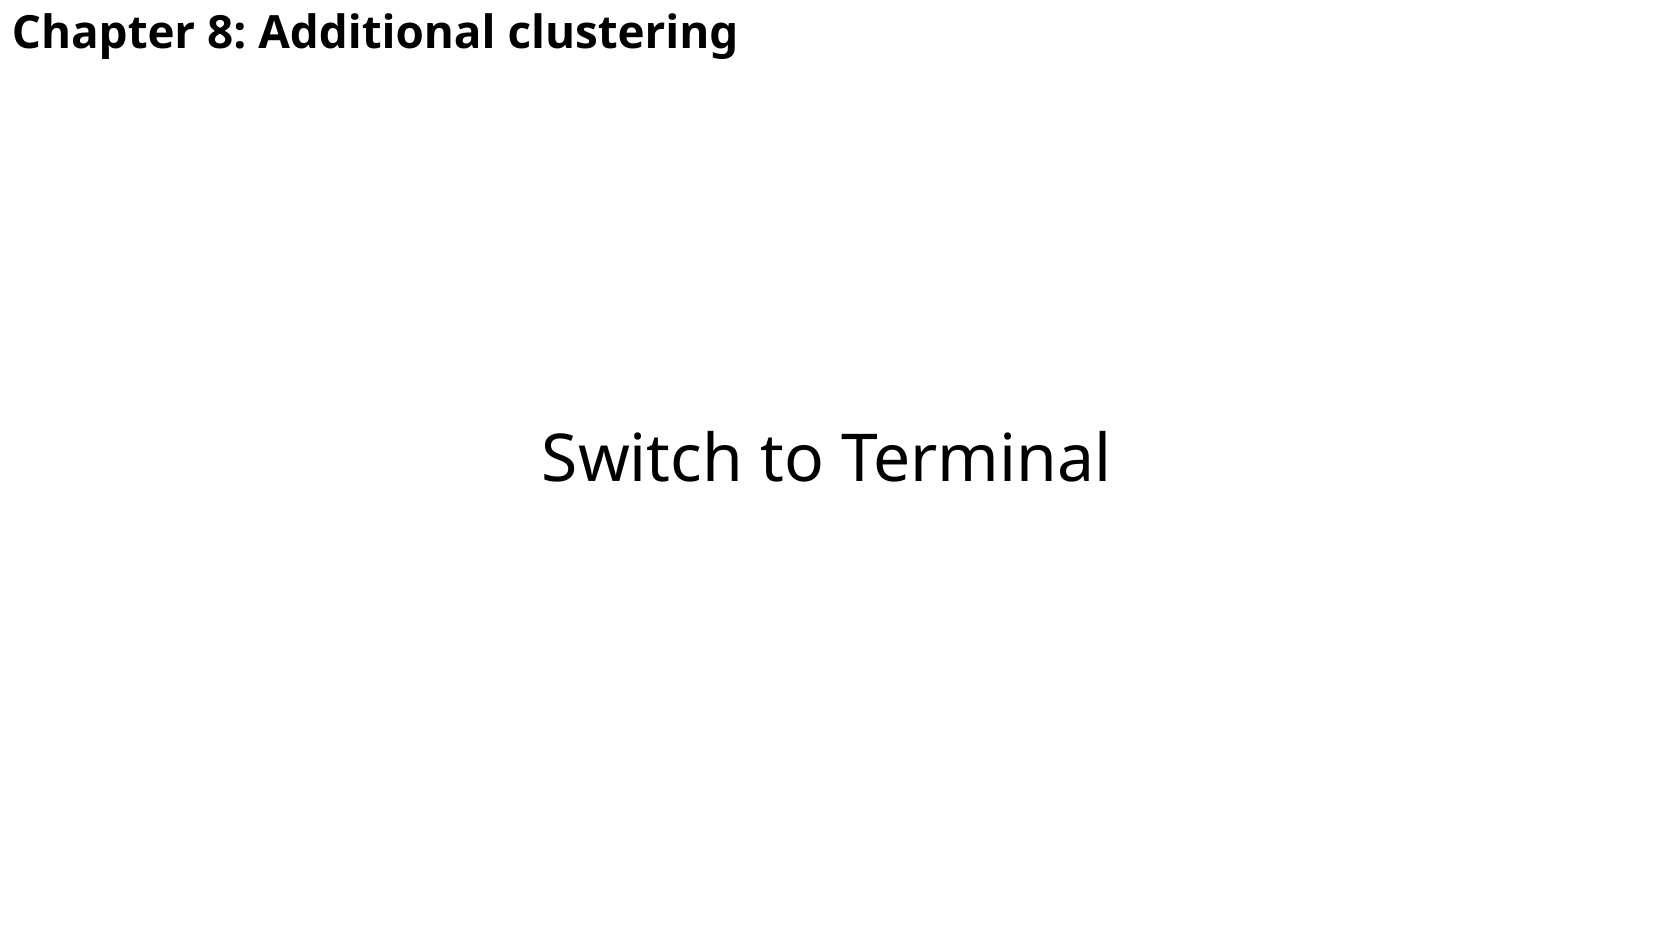

# Chapter 8: Additional clustering
Switch to Terminal